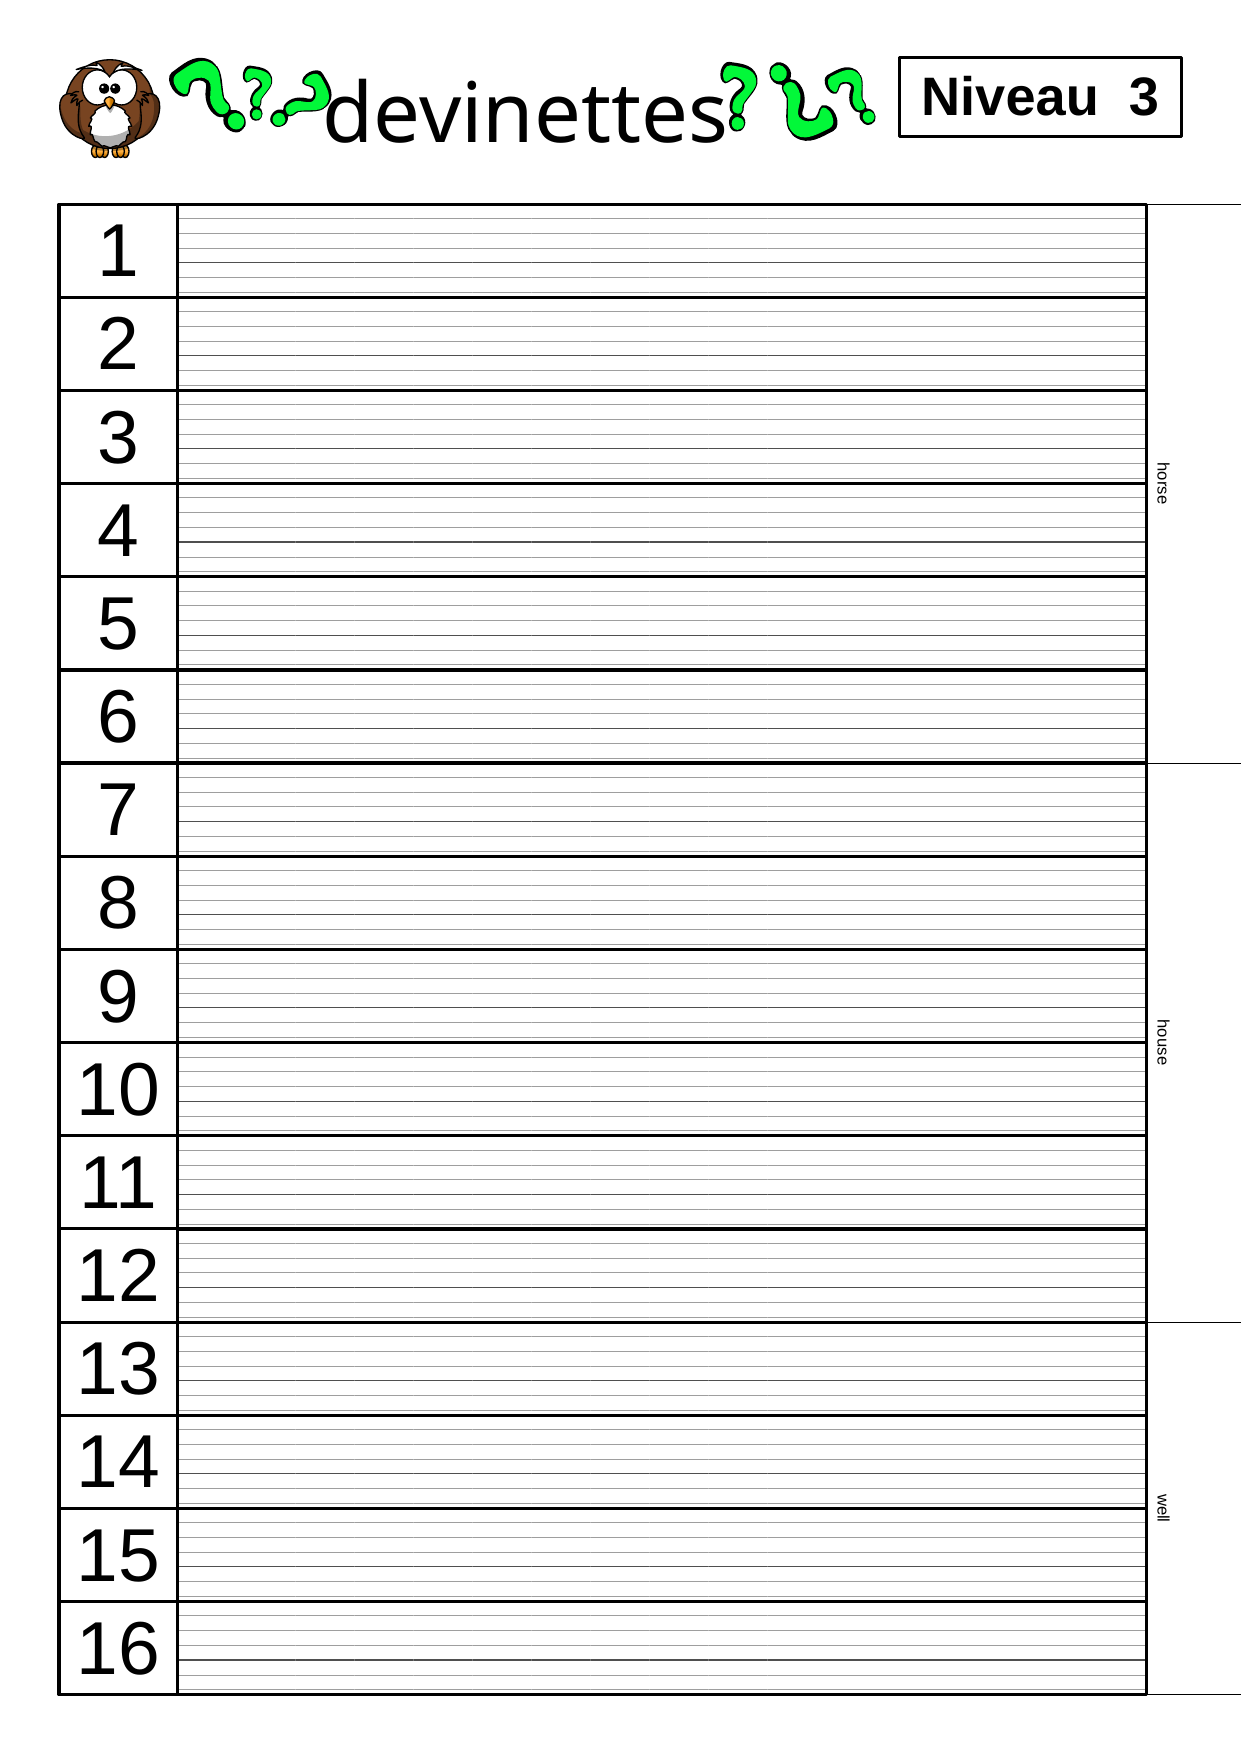

devinettes
Niveau 3
1
2
3
horse
4
5
6
7
8
9
house
10
11
12
13
14
well
15
16